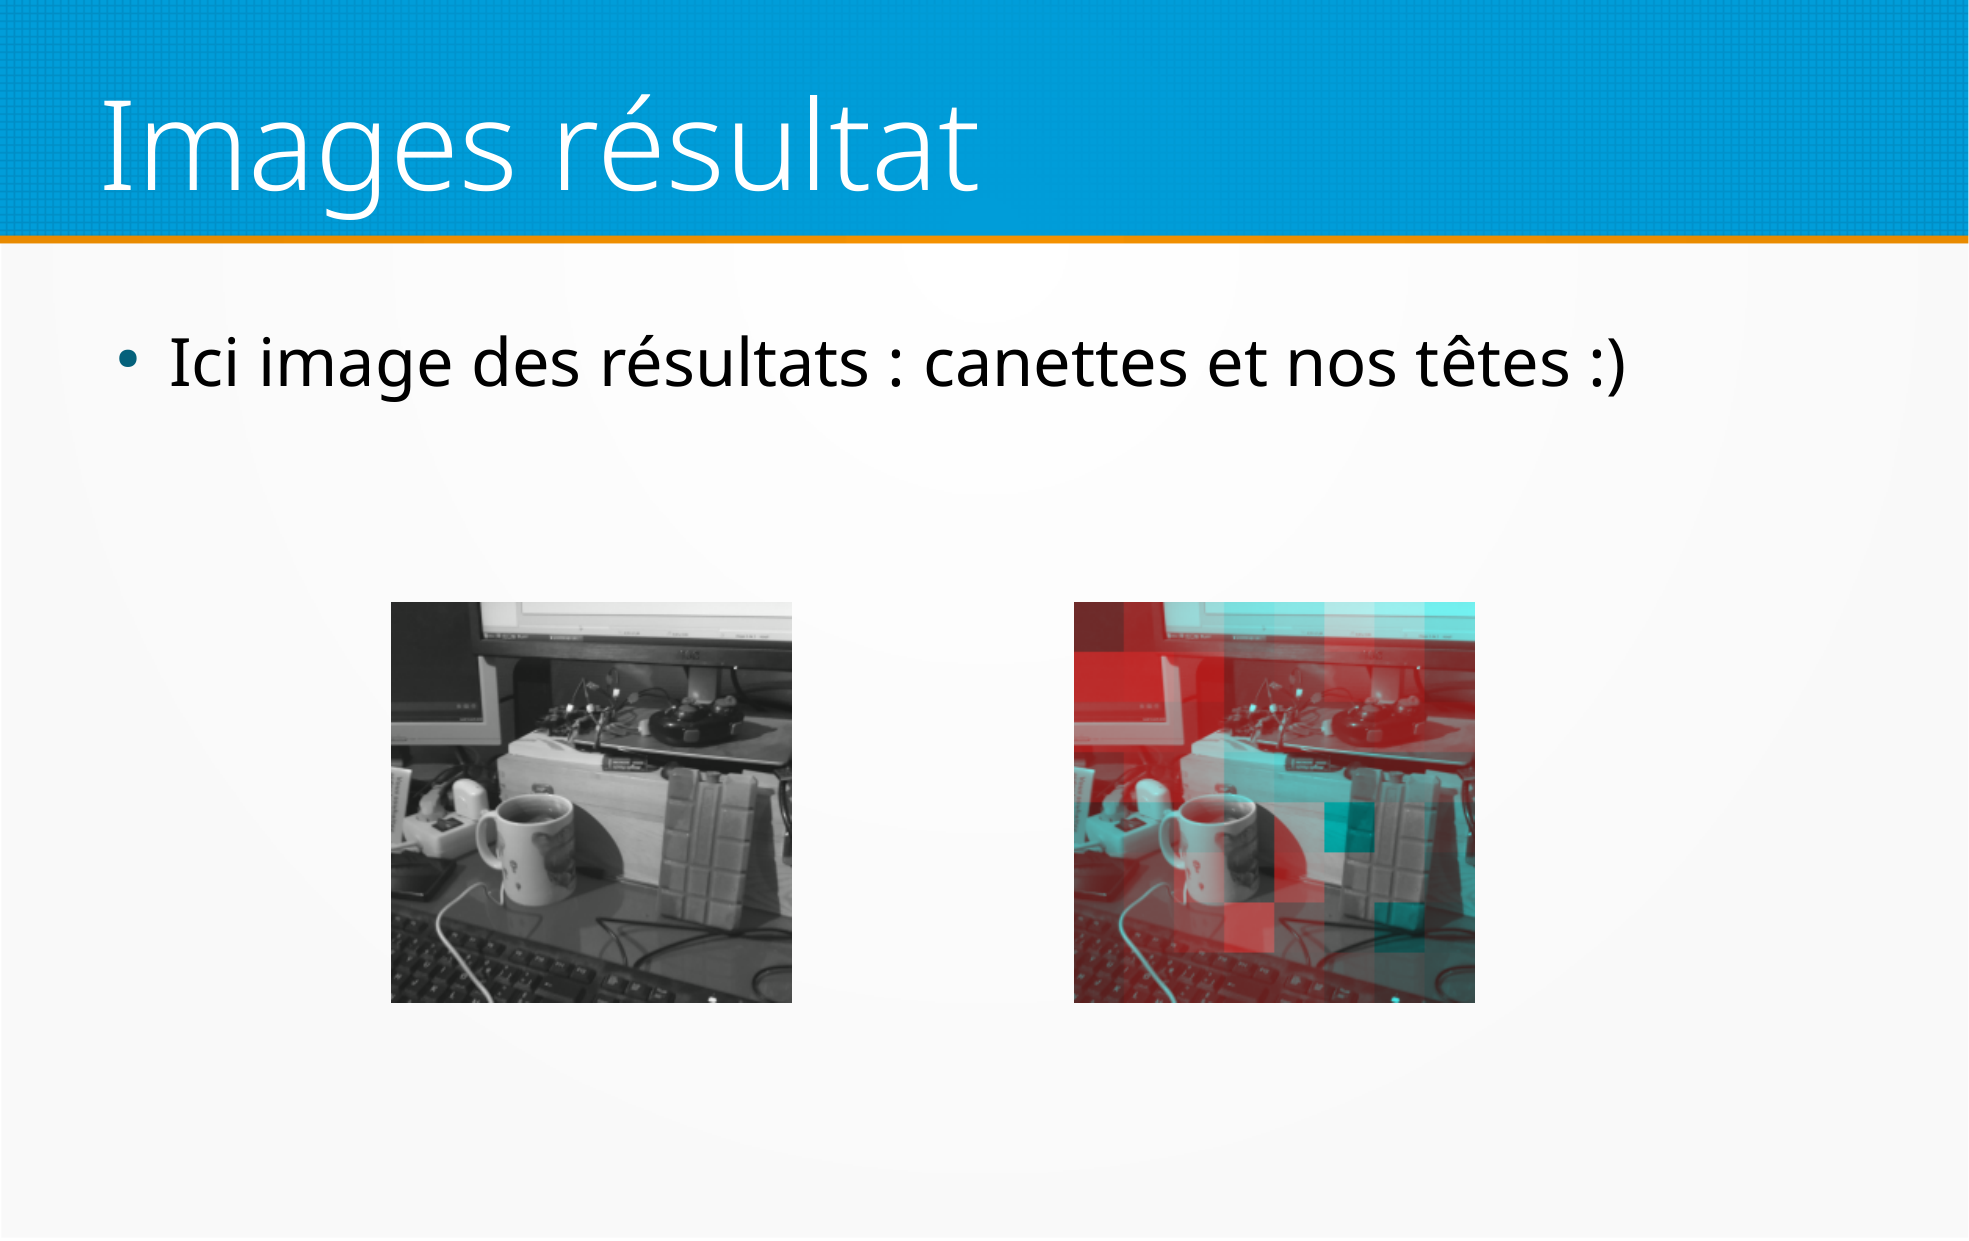

# Images résultat
Ici image des résultats : canettes et nos têtes :)